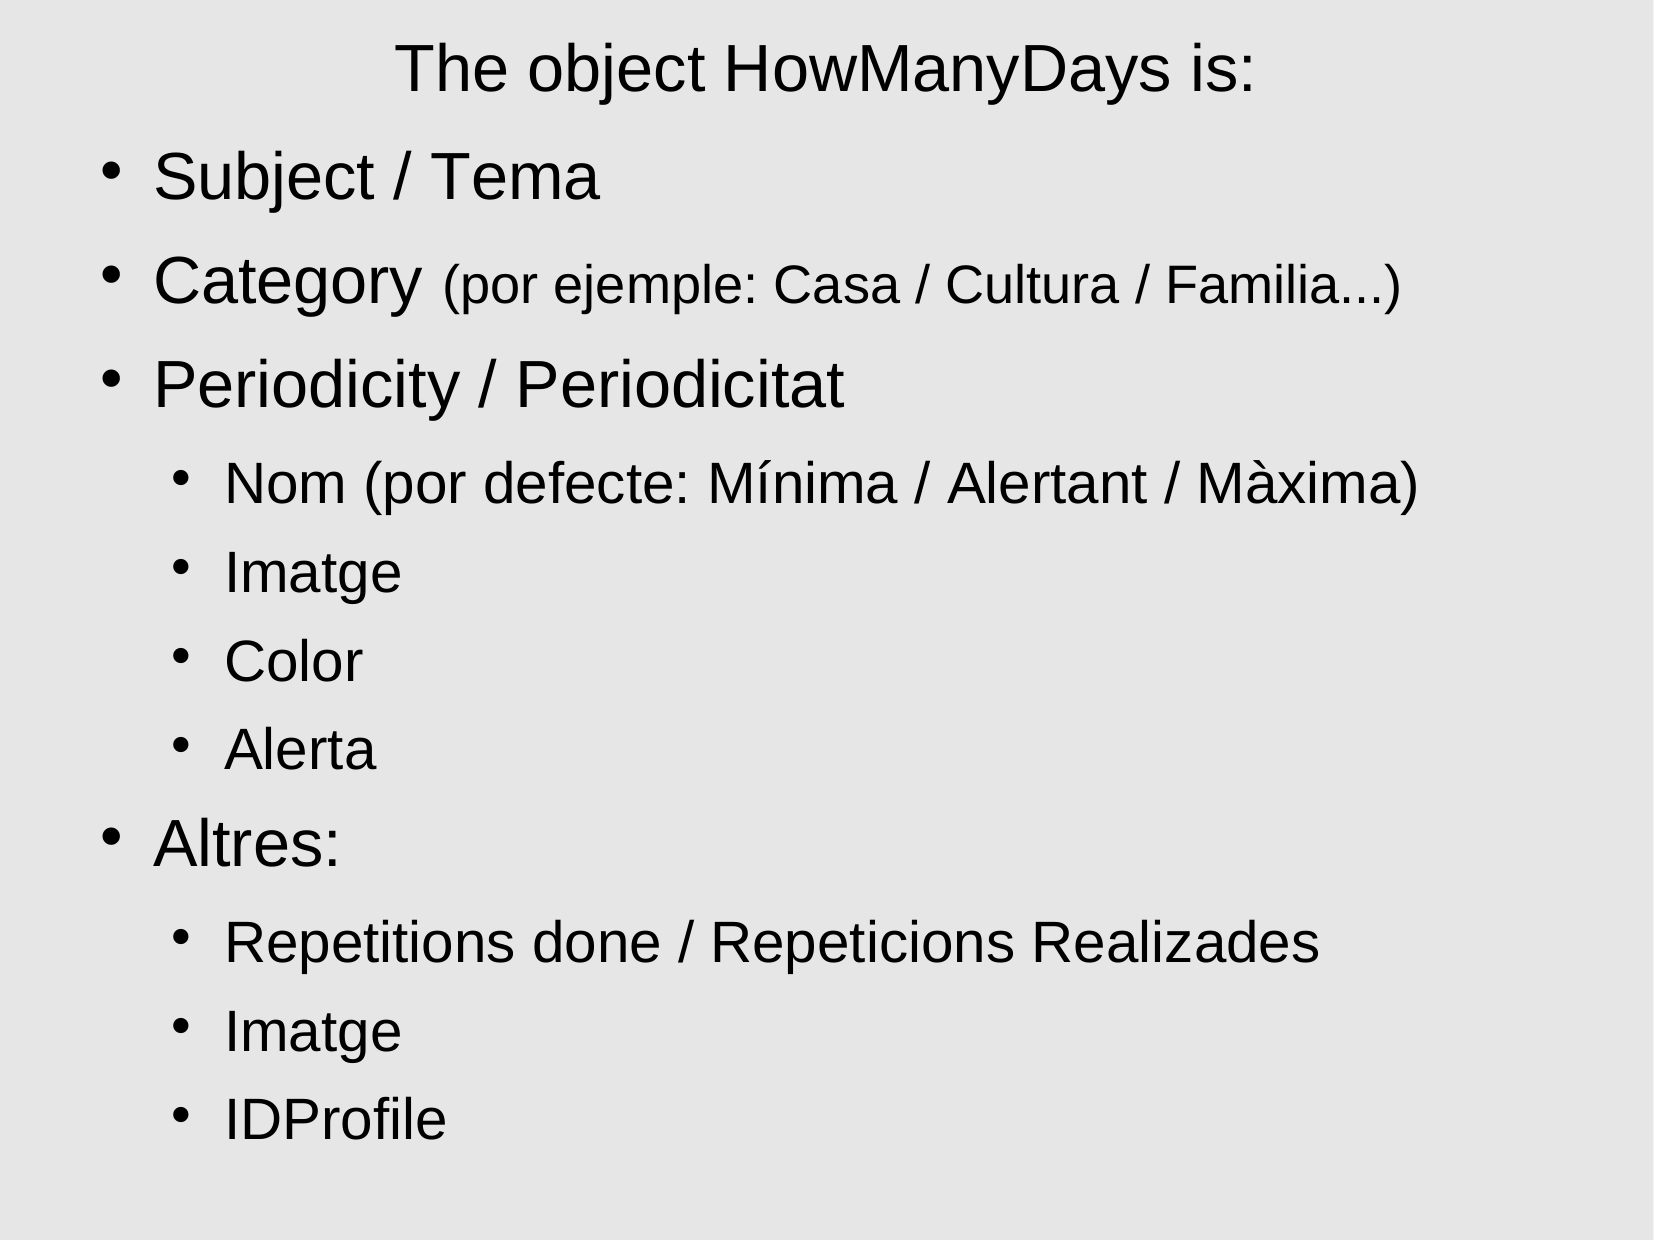

# The object HowManyDays is:
Subject / Tema
Category (por ejemple: Casa / Cultura / Familia...)
Periodicity / Periodicitat
Nom (por defecte: Mínima / Alertant / Màxima)
Imatge
Color
Alerta
Altres:
Repetitions done / Repeticions Realizades
Imatge
IDProfile